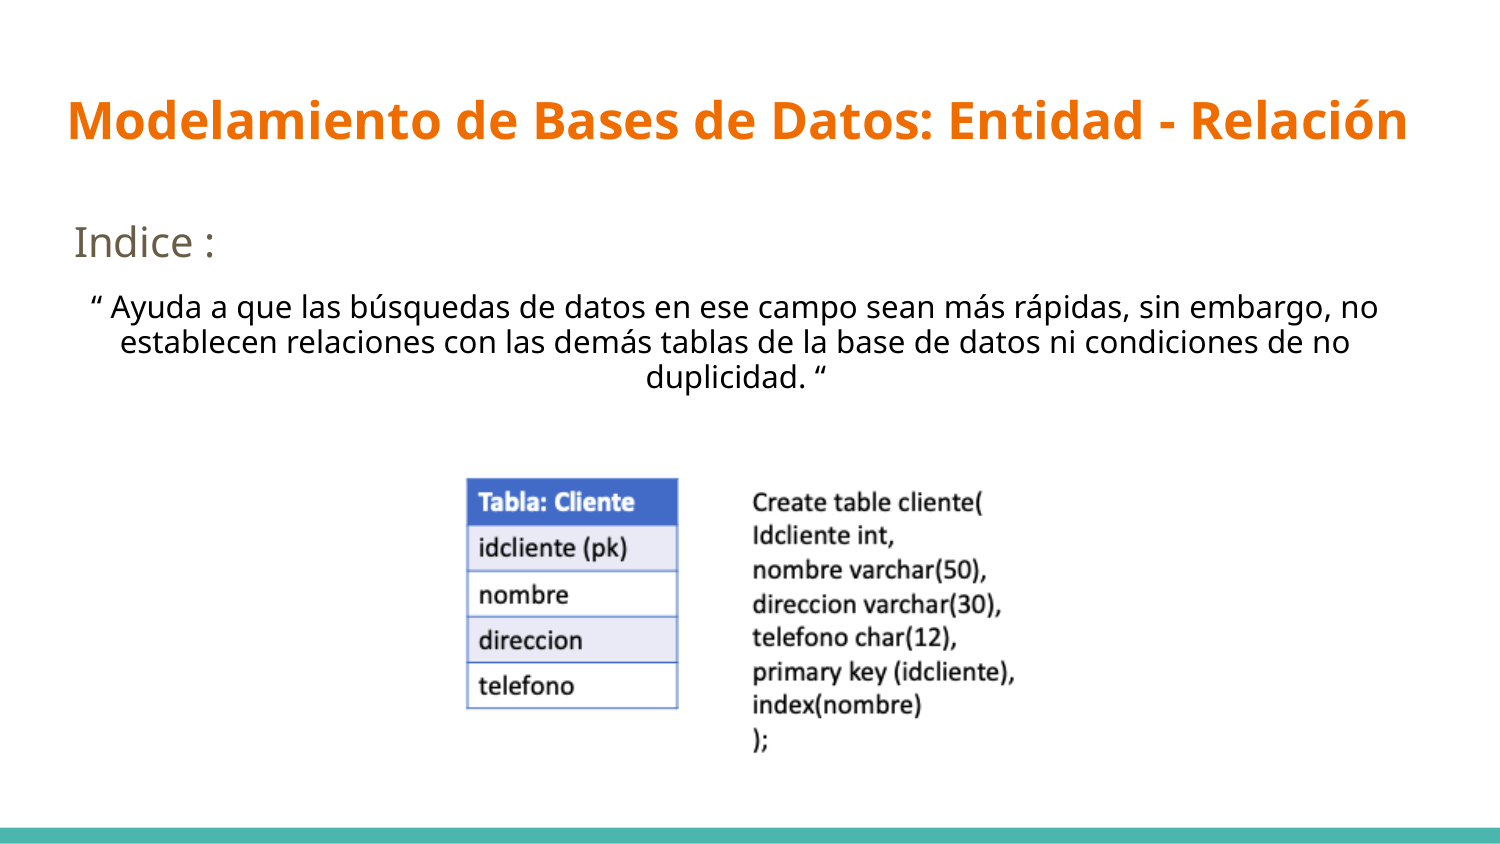

# Modelamiento de Bases de Datos: Entidad - Relación
Indice :
“ Ayuda a que las búsquedas de datos en ese campo sean más rápidas, sin embargo, no establecen relaciones con las demás tablas de la base de datos ni condiciones de no duplicidad. “